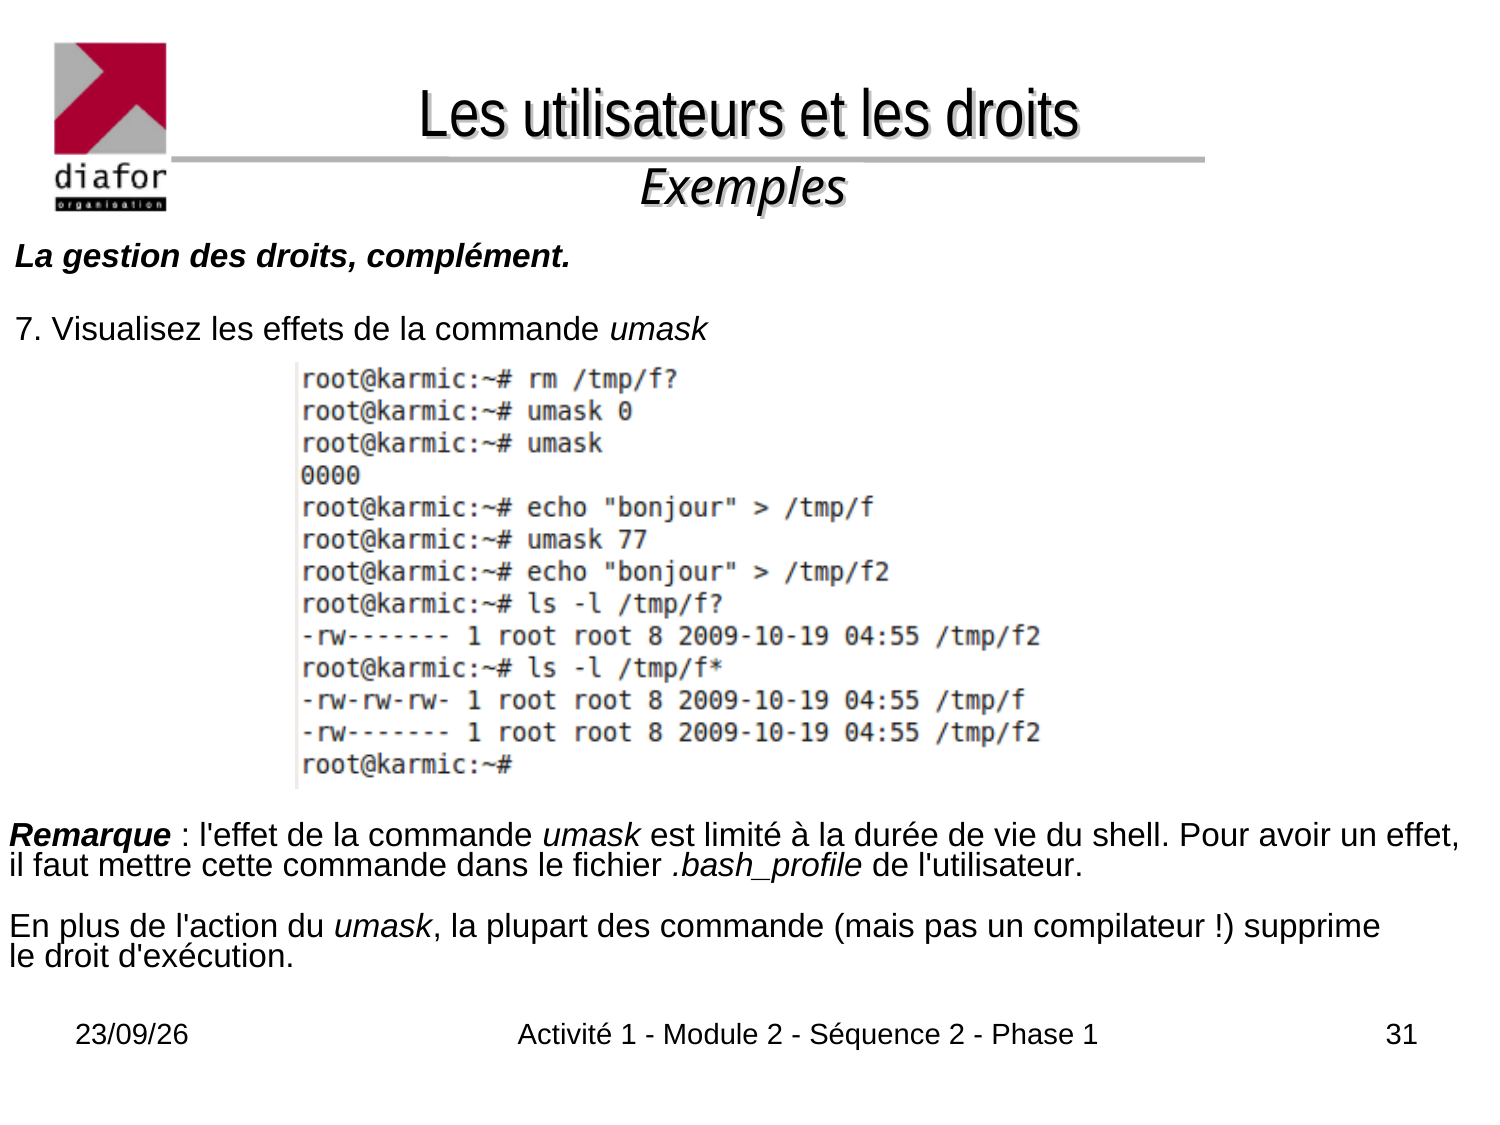

# Les utilisateurs et les droits Exemples
La gestion des droits, complément.
7. Visualisez les effets de la commande umask
Remarque : l'effet de la commande umask est limité à la durée de vie du shell. Pour avoir un effet,
il faut mettre cette commande dans le fichier .bash_profile de l'utilisateur.
En plus de l'action du umask, la plupart des commande (mais pas un compilateur !) supprime
le droit d'exécution.
Activité 1 - Module 2 - Séquence 2 - Phase 1
31